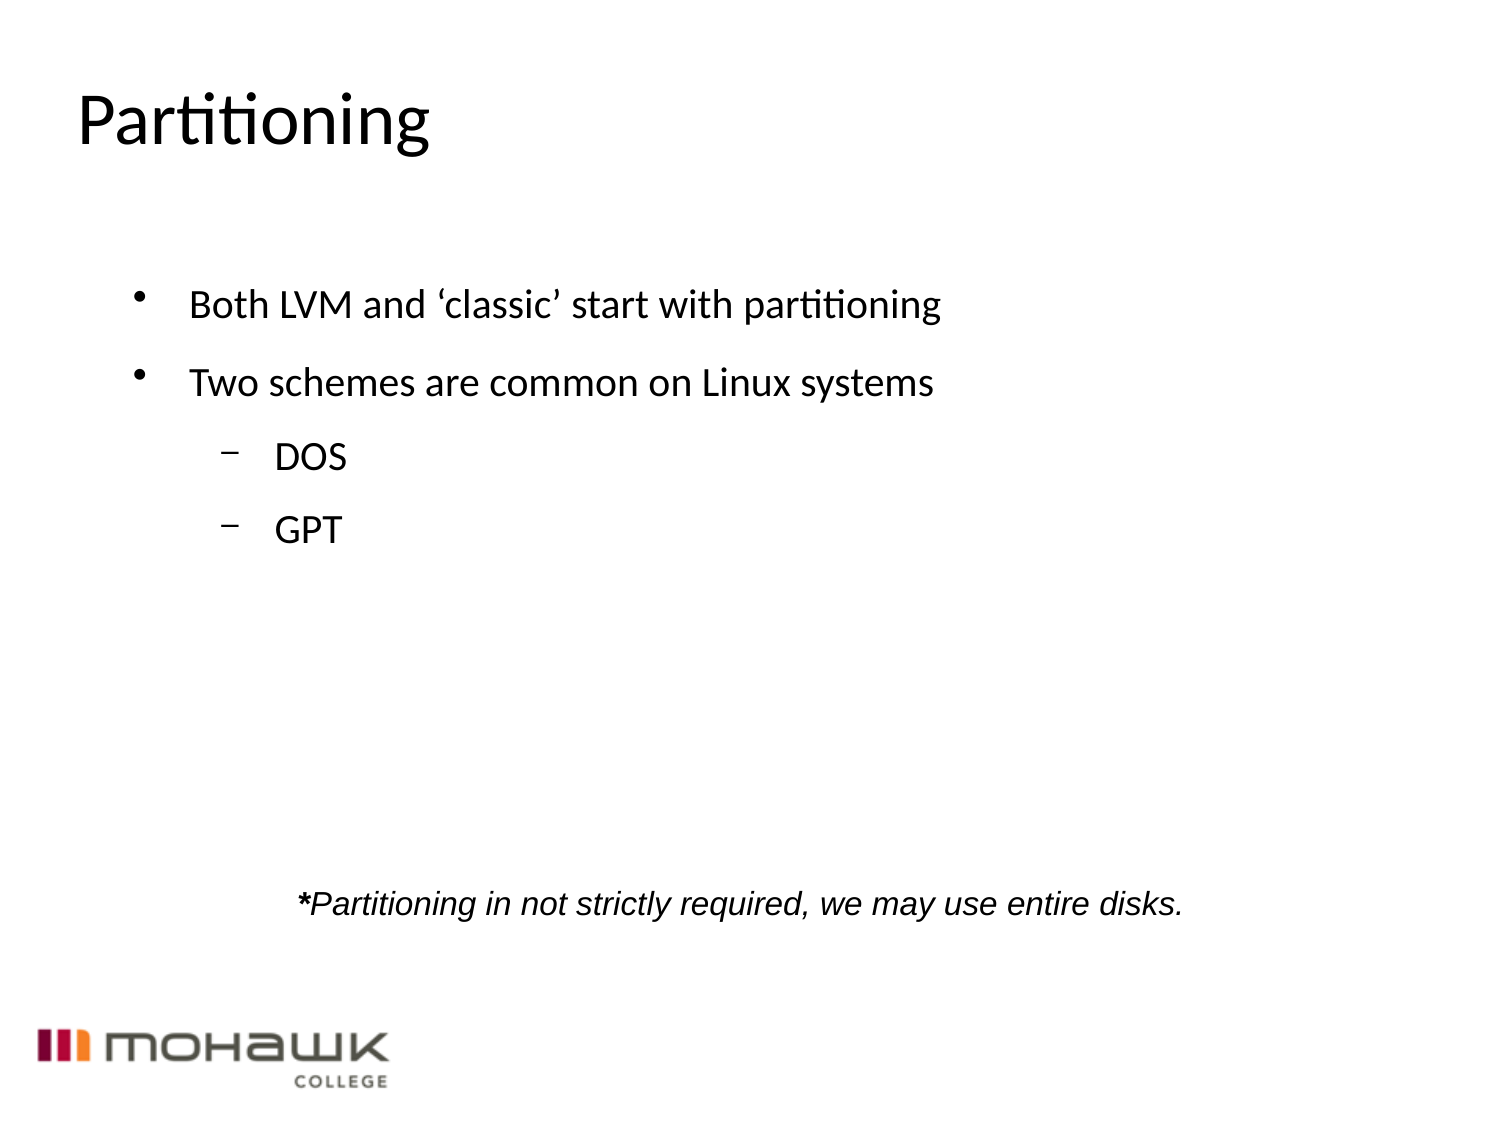

# Partitioning
Both LVM and ‘classic’ start with partitioning
Two schemes are common on Linux systems
DOS
GPT
*Partitioning in not strictly required, we may use entire disks.